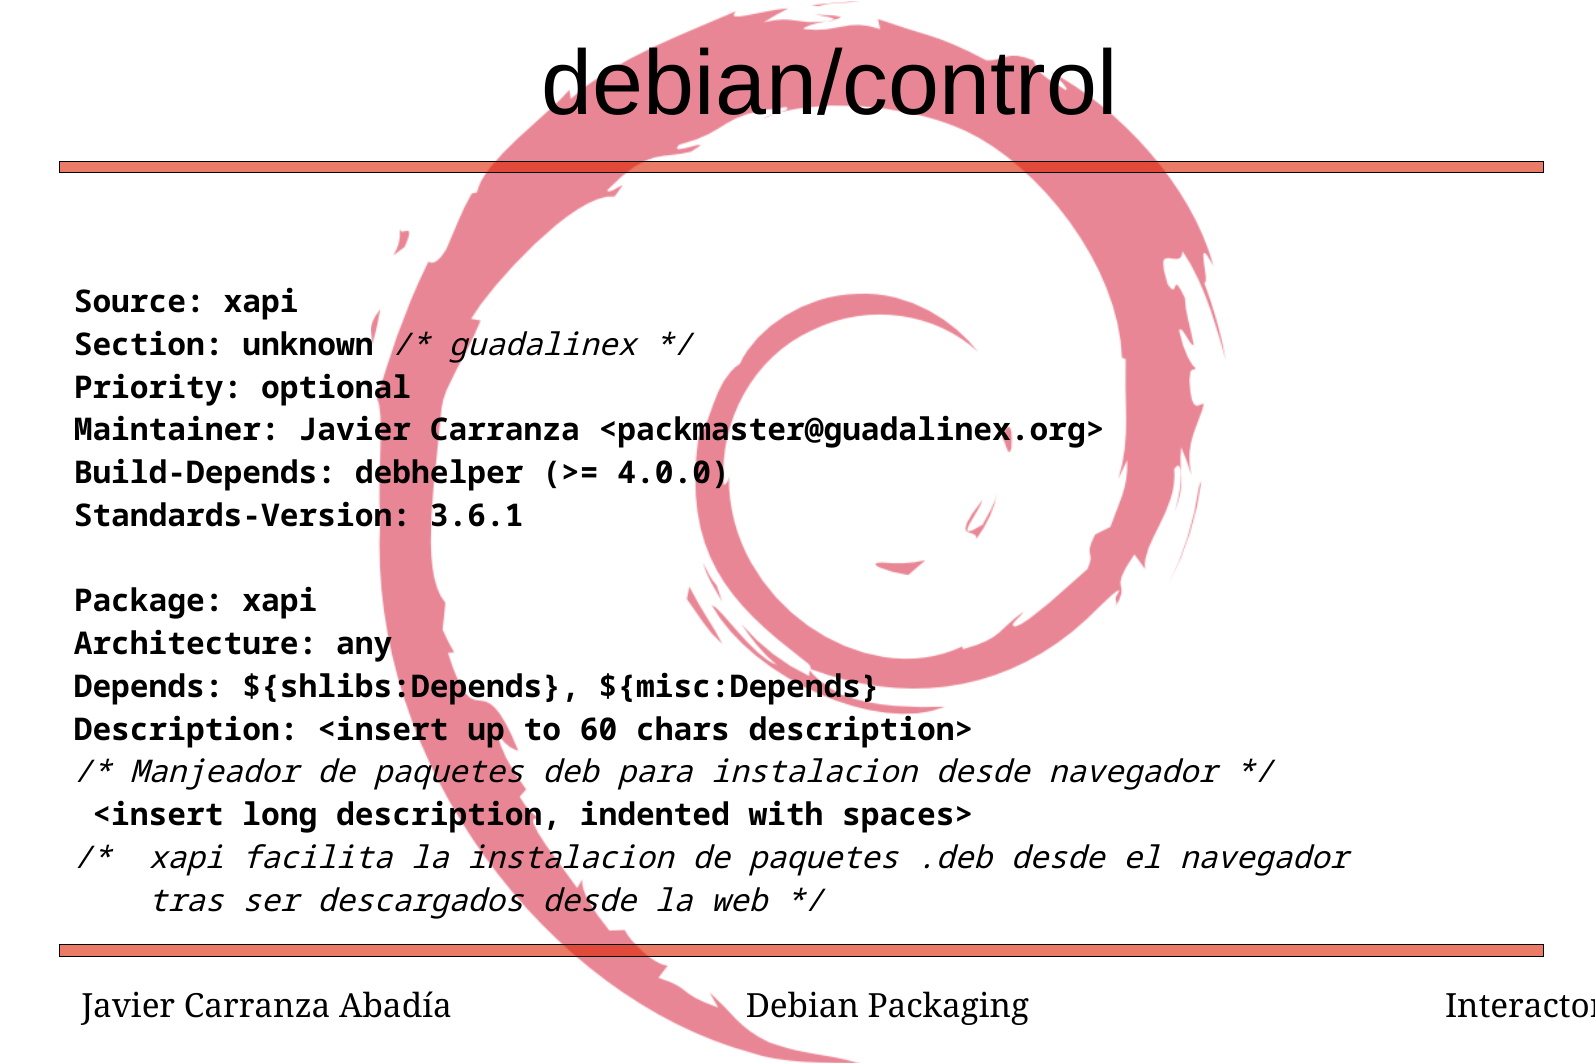

# debian/control
Source: xapi
Section: unknown /* guadalinex */
Priority: optional
Maintainer: Javier Carranza <packmaster@guadalinex.org>
Build-Depends: debhelper (>= 4.0.0)
Standards-Version: 3.6.1
Package: xapi
Architecture: any
Depends: ${shlibs:Depends}, ${misc:Depends}
Description: <insert up to 60 chars description>
/* Manjeador de paquetes deb para instalacion desde navegador */
 <insert long description, indented with spaces>
/* xapi facilita la instalacion de paquetes .deb desde el navegador
 tras ser descargados desde la web */
Javier Carranza Abadía				Debian Packaging 						 Interactors